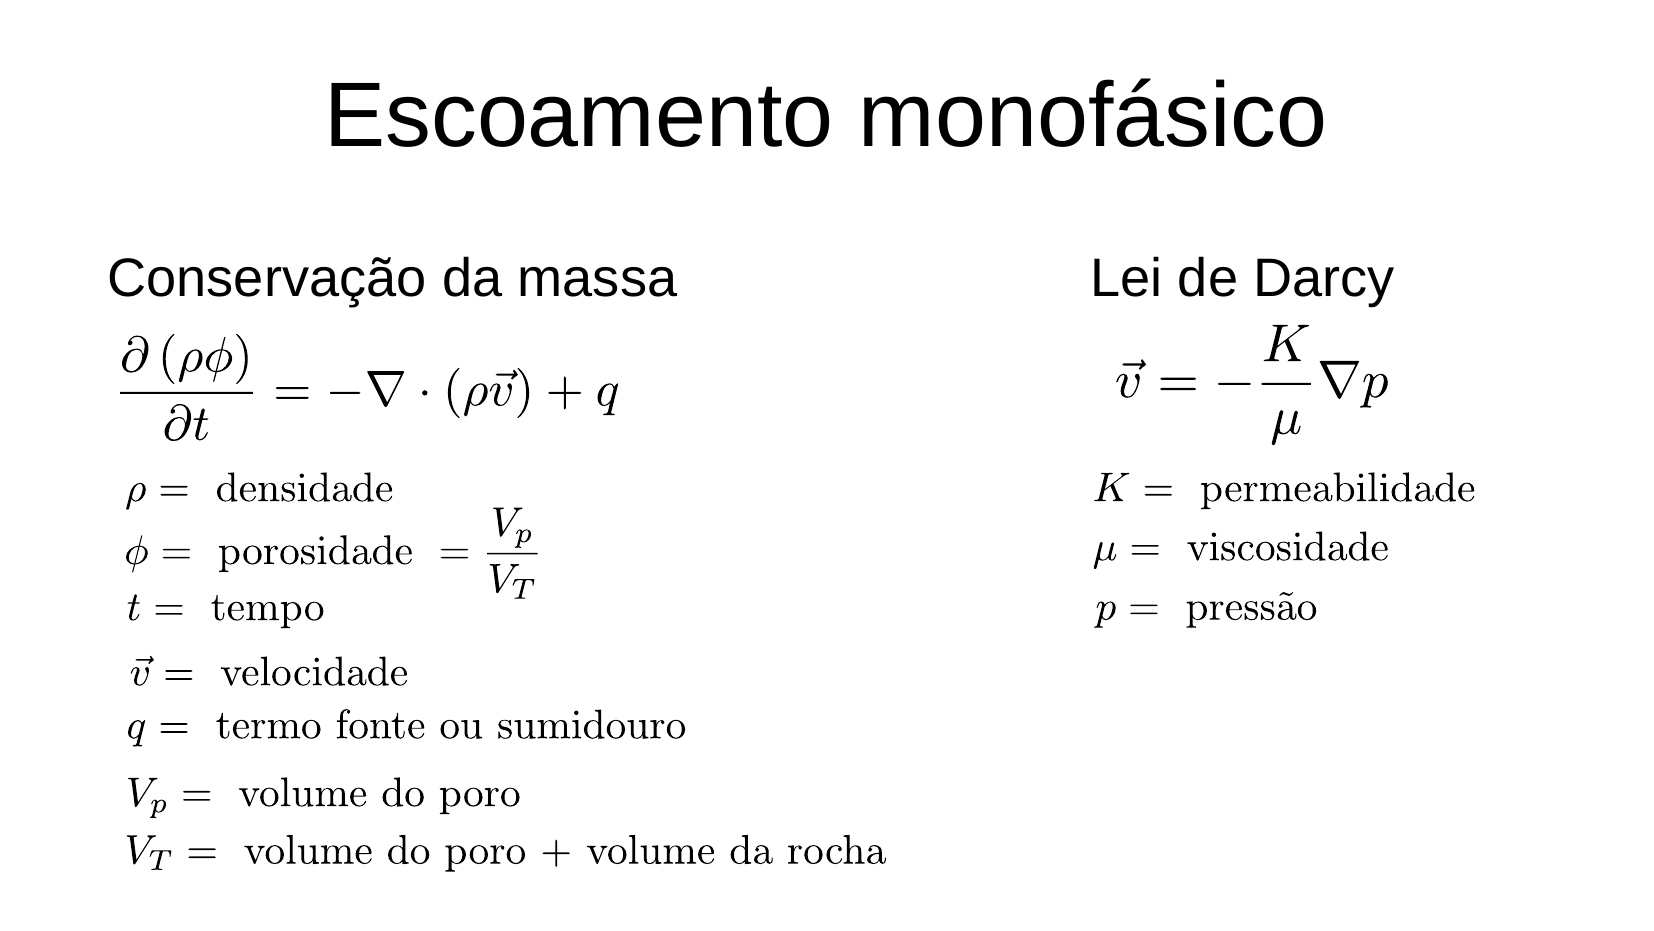

# Escoamento monofásico
Conservação da massa
Lei de Darcy